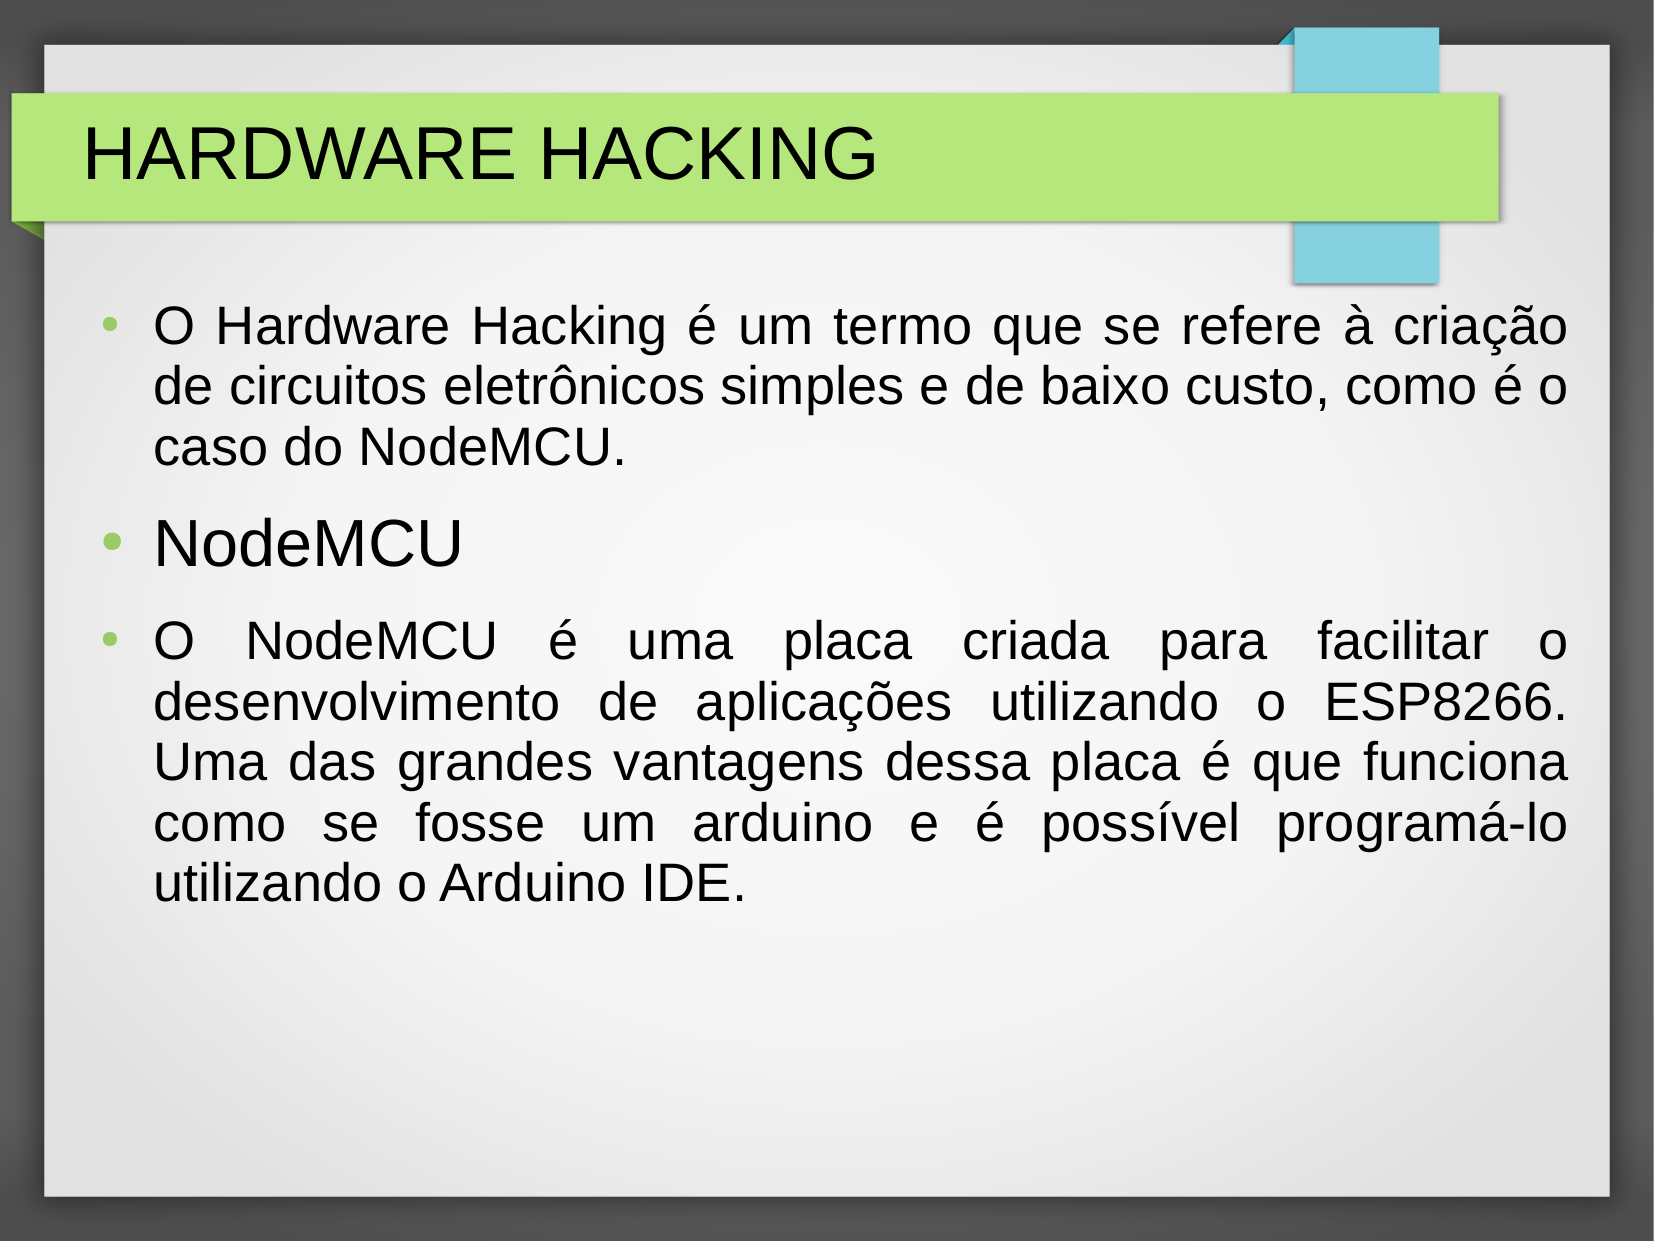

# HARDWARE HACKING
O Hardware Hacking é um termo que se refere à criação de circuitos eletrônicos simples e de baixo custo, como é o caso do NodeMCU.
NodeMCU
O NodeMCU é uma placa criada para facilitar o desenvolvimento de aplicações utilizando o ESP8266. Uma das grandes vantagens dessa placa é que funciona como se fosse um arduino e é possível programá-lo utilizando o Arduino IDE.